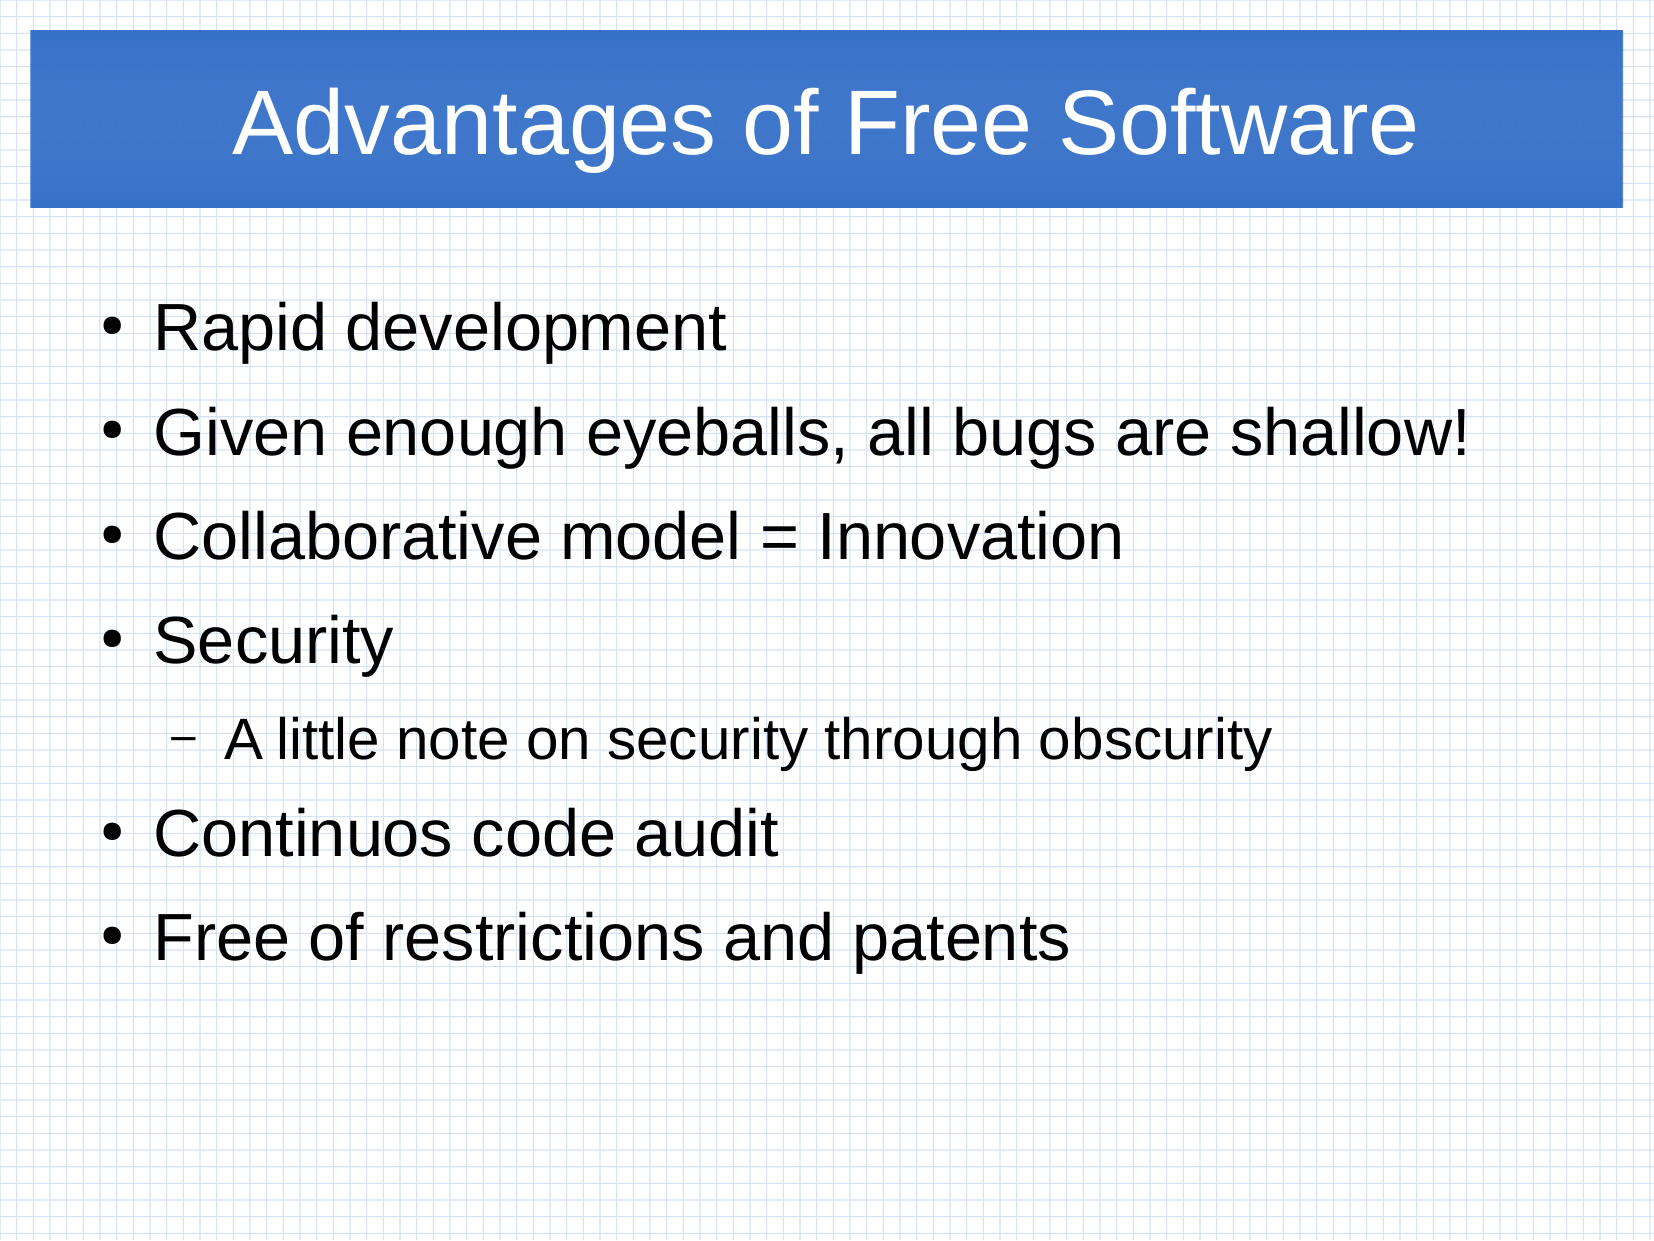

# Advantages of Free Software
Rapid development
Given enough eyeballs, all bugs are shallow!
Collaborative model = Innovation
Security
A little note on security through obscurity
Continuos code audit
Free of restrictions and patents